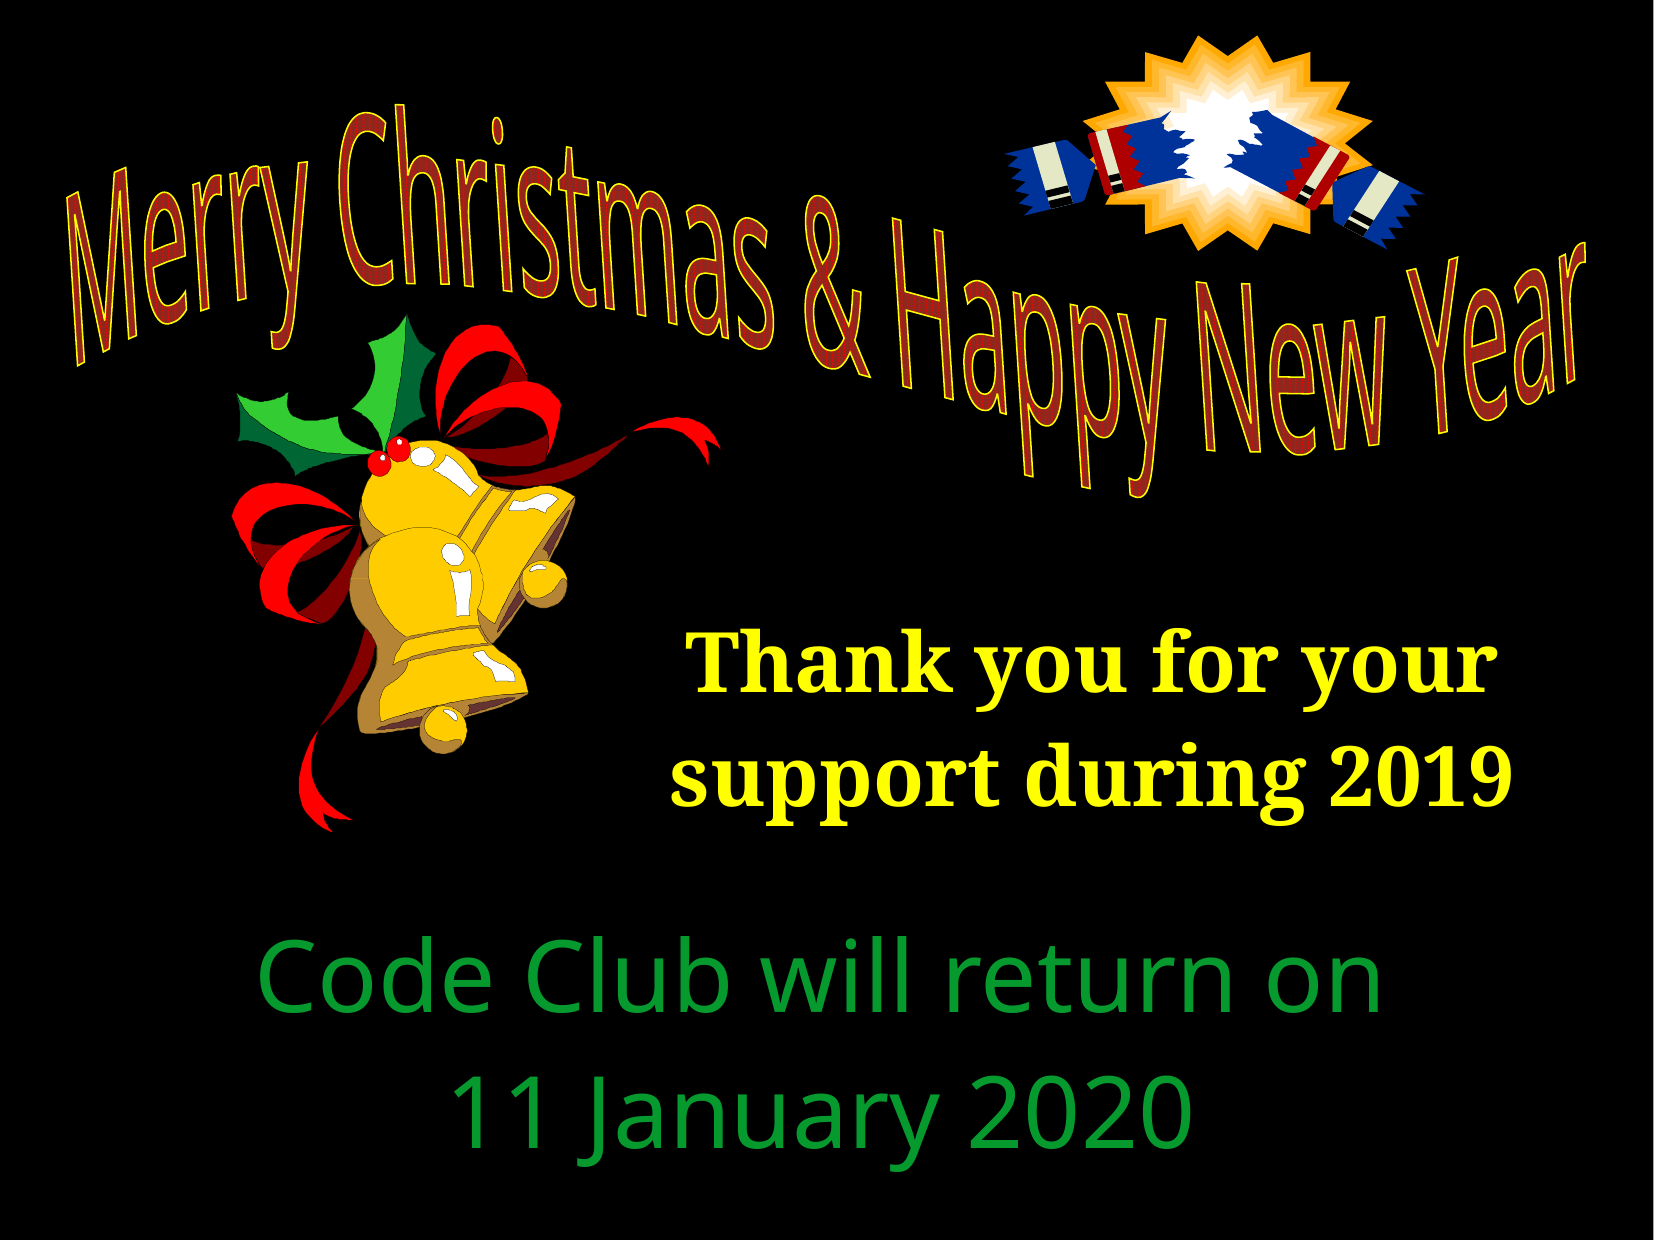

Merry Christmas & Happy New Year
Thank you for your support during 2019
Code Club will return on
11 January 2020